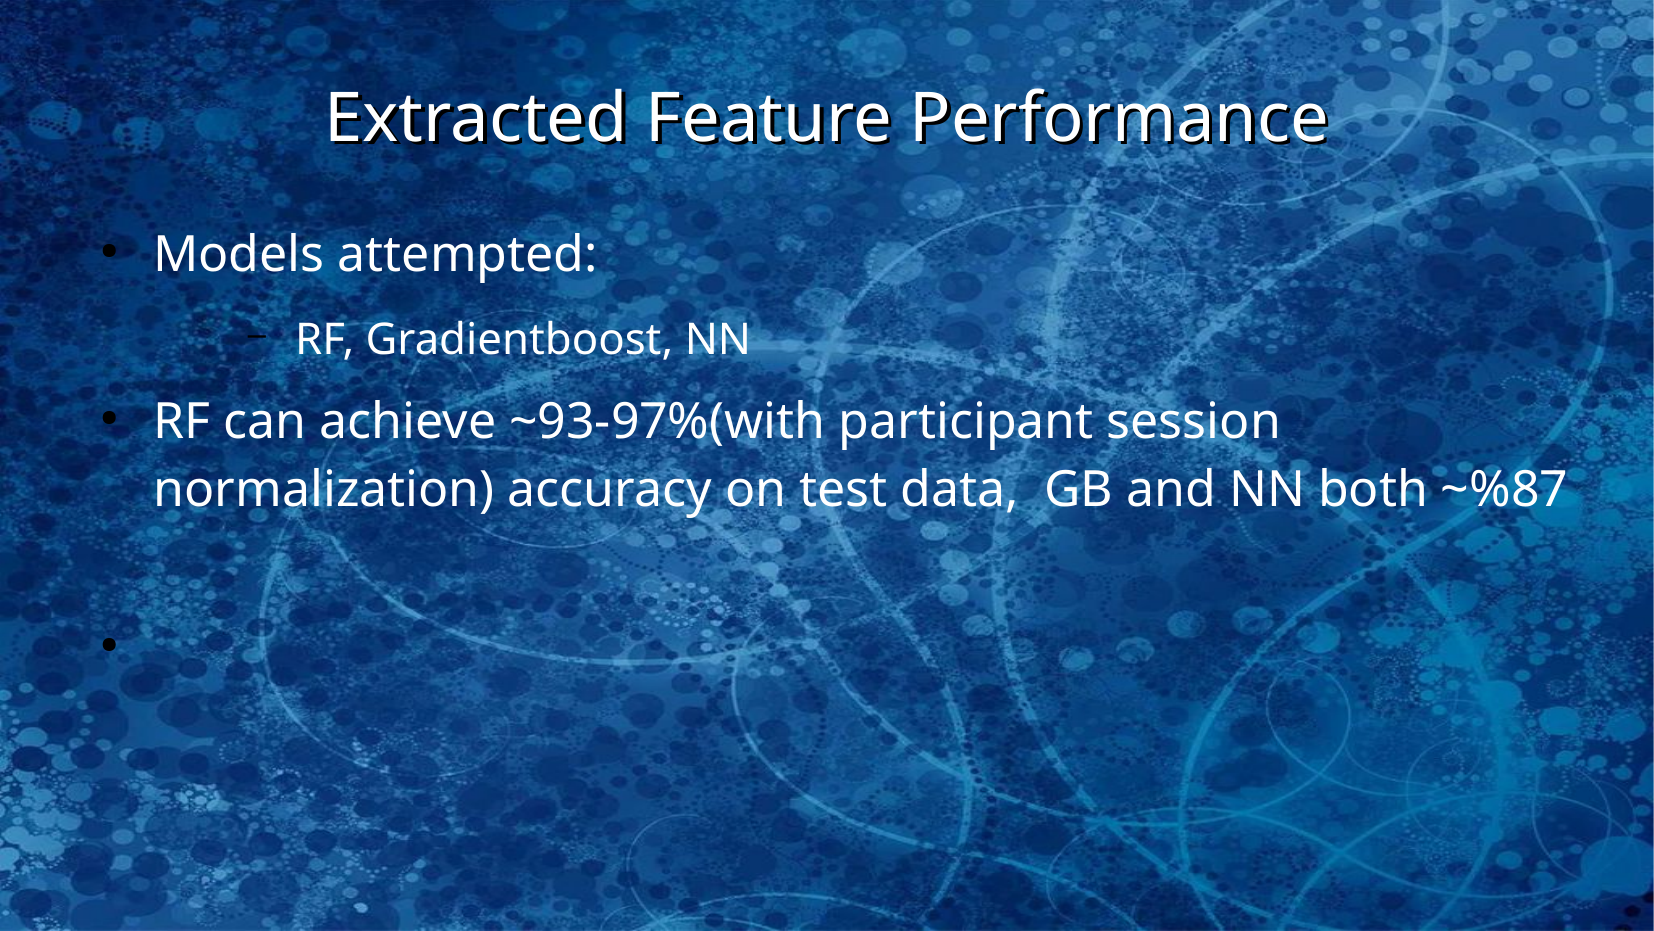

# Extracted Feature Performance
Models attempted:
RF, Gradientboost, NN
RF can achieve ~93-97%(with participant session normalization) accuracy on test data, GB and NN both ~%87